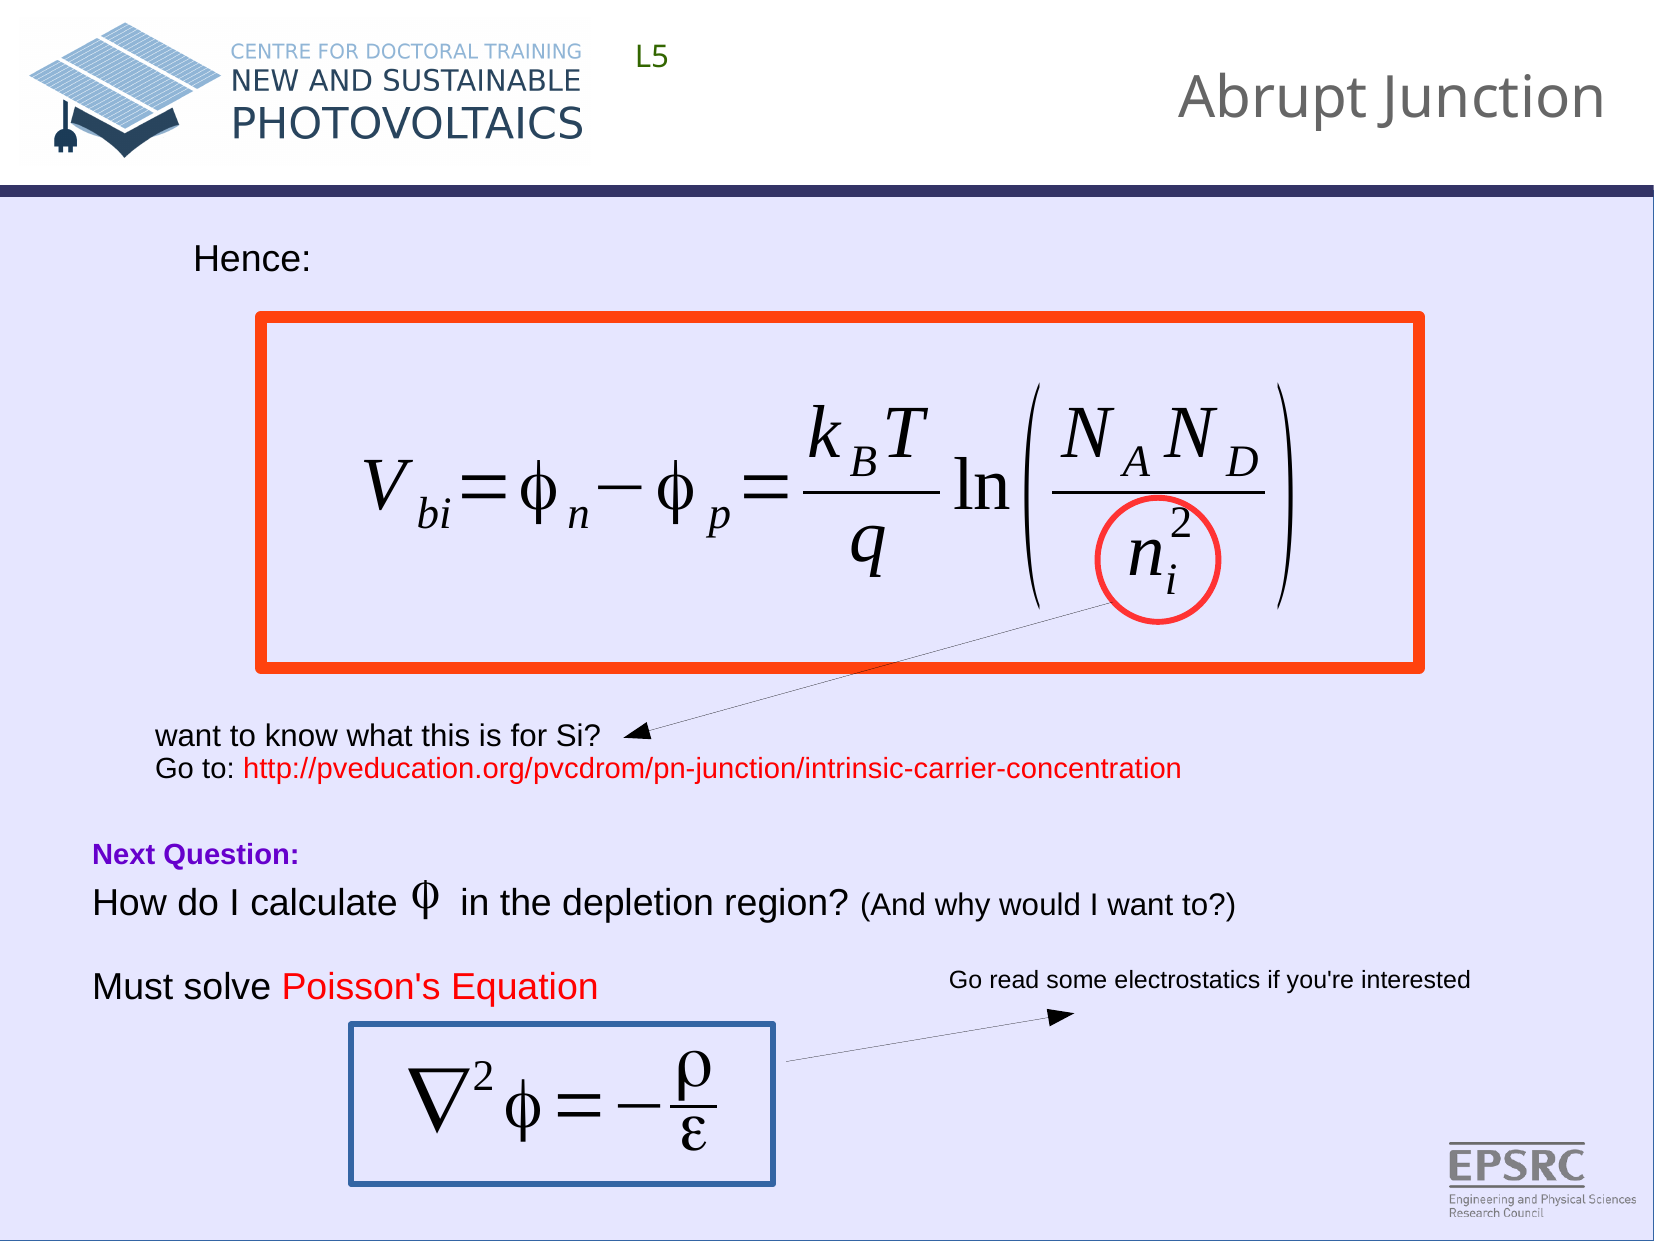

L5
Abrupt Junction
Hence:
want to know what this is for Si?
Go to: http://pveducation.org/pvcdrom/pn-junction/intrinsic-carrier-concentration
Next Question:
How do I calculate in the depletion region? (And why would I want to?)
Must solve Poisson's Equation
Go read some electrostatics if you're interested